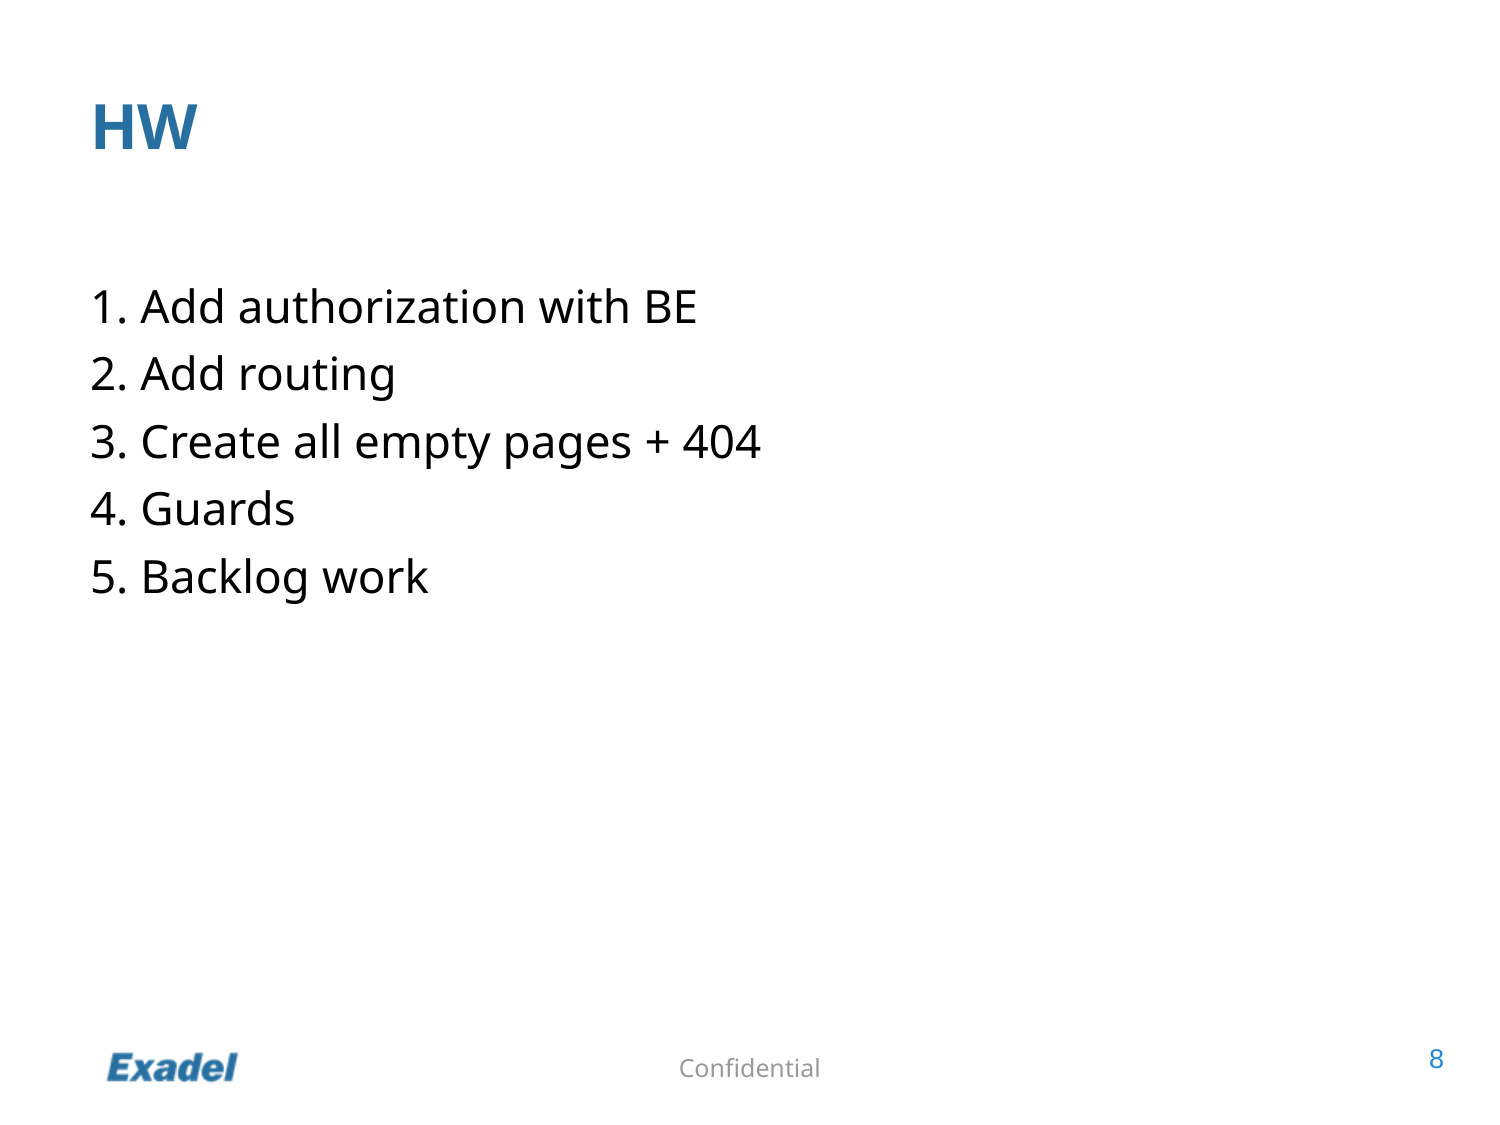

# HW
1. Add authorization with BE
2. Add routing
3. Create all empty pages + 404
4. Guards
5. Backlog work